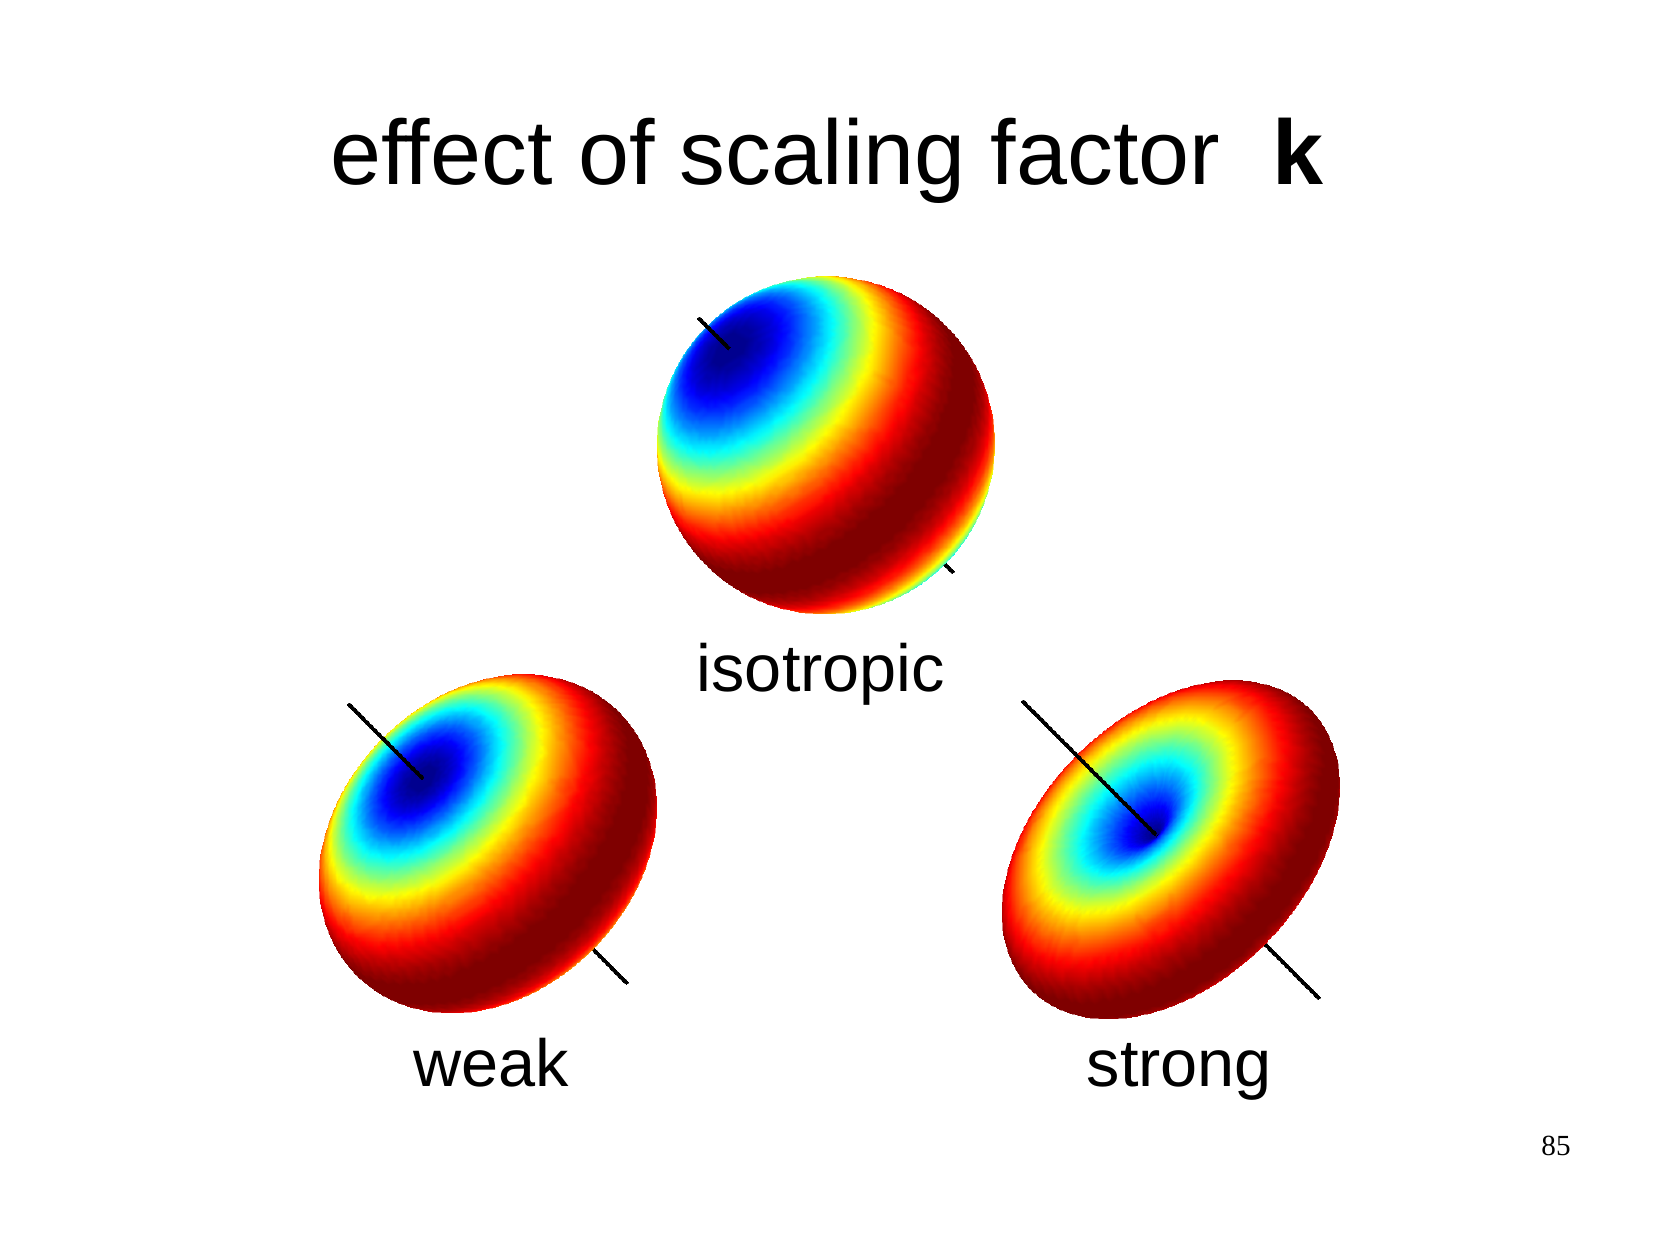

effect of scaling factor k
# isotropic
weak
strong
85